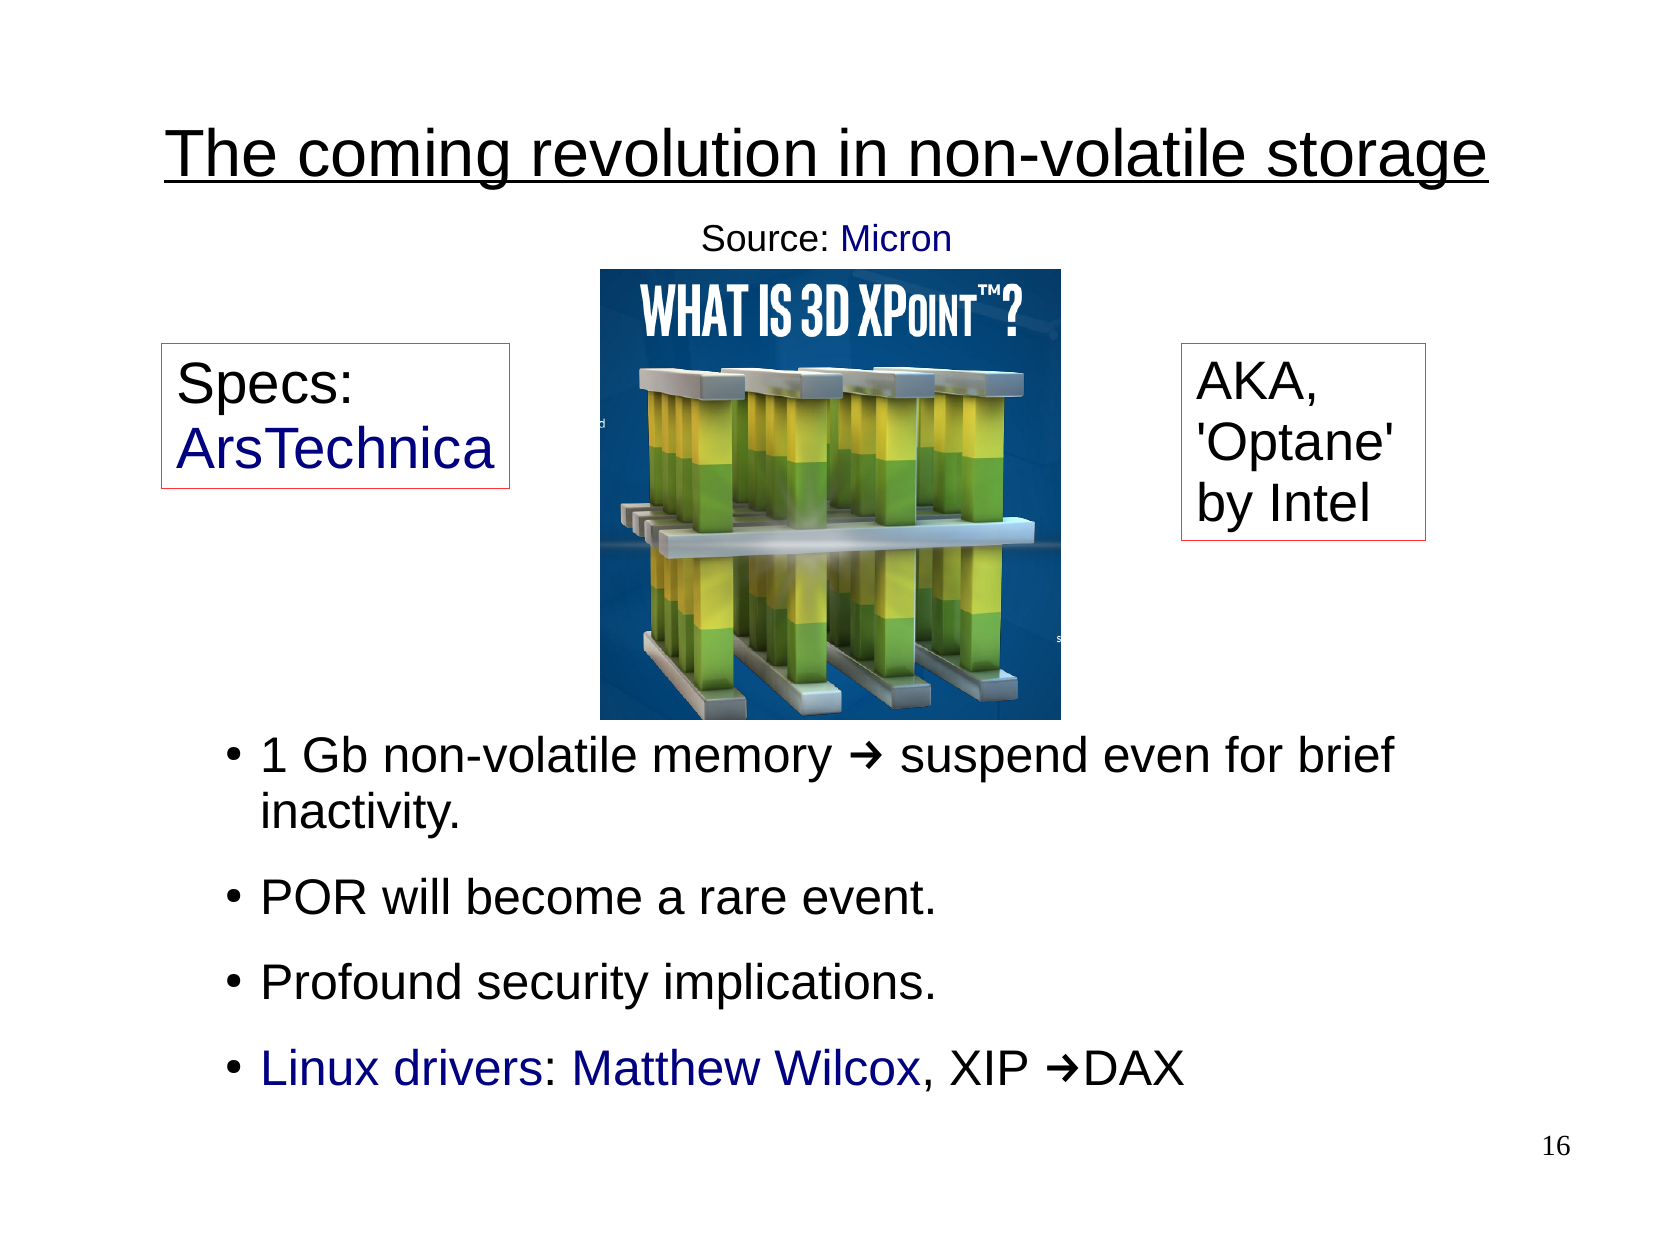

# The coming revolution in non-volatile storage
Source: Micron
Specs:
ArsTechnica
AKA,
'Optane'
by Intel
1 Gb non-volatile memory  suspend even for brief inactivity.
POR will become a rare event.
Profound security implications.
Linux drivers: Matthew Wilcox, XIP DAX
16